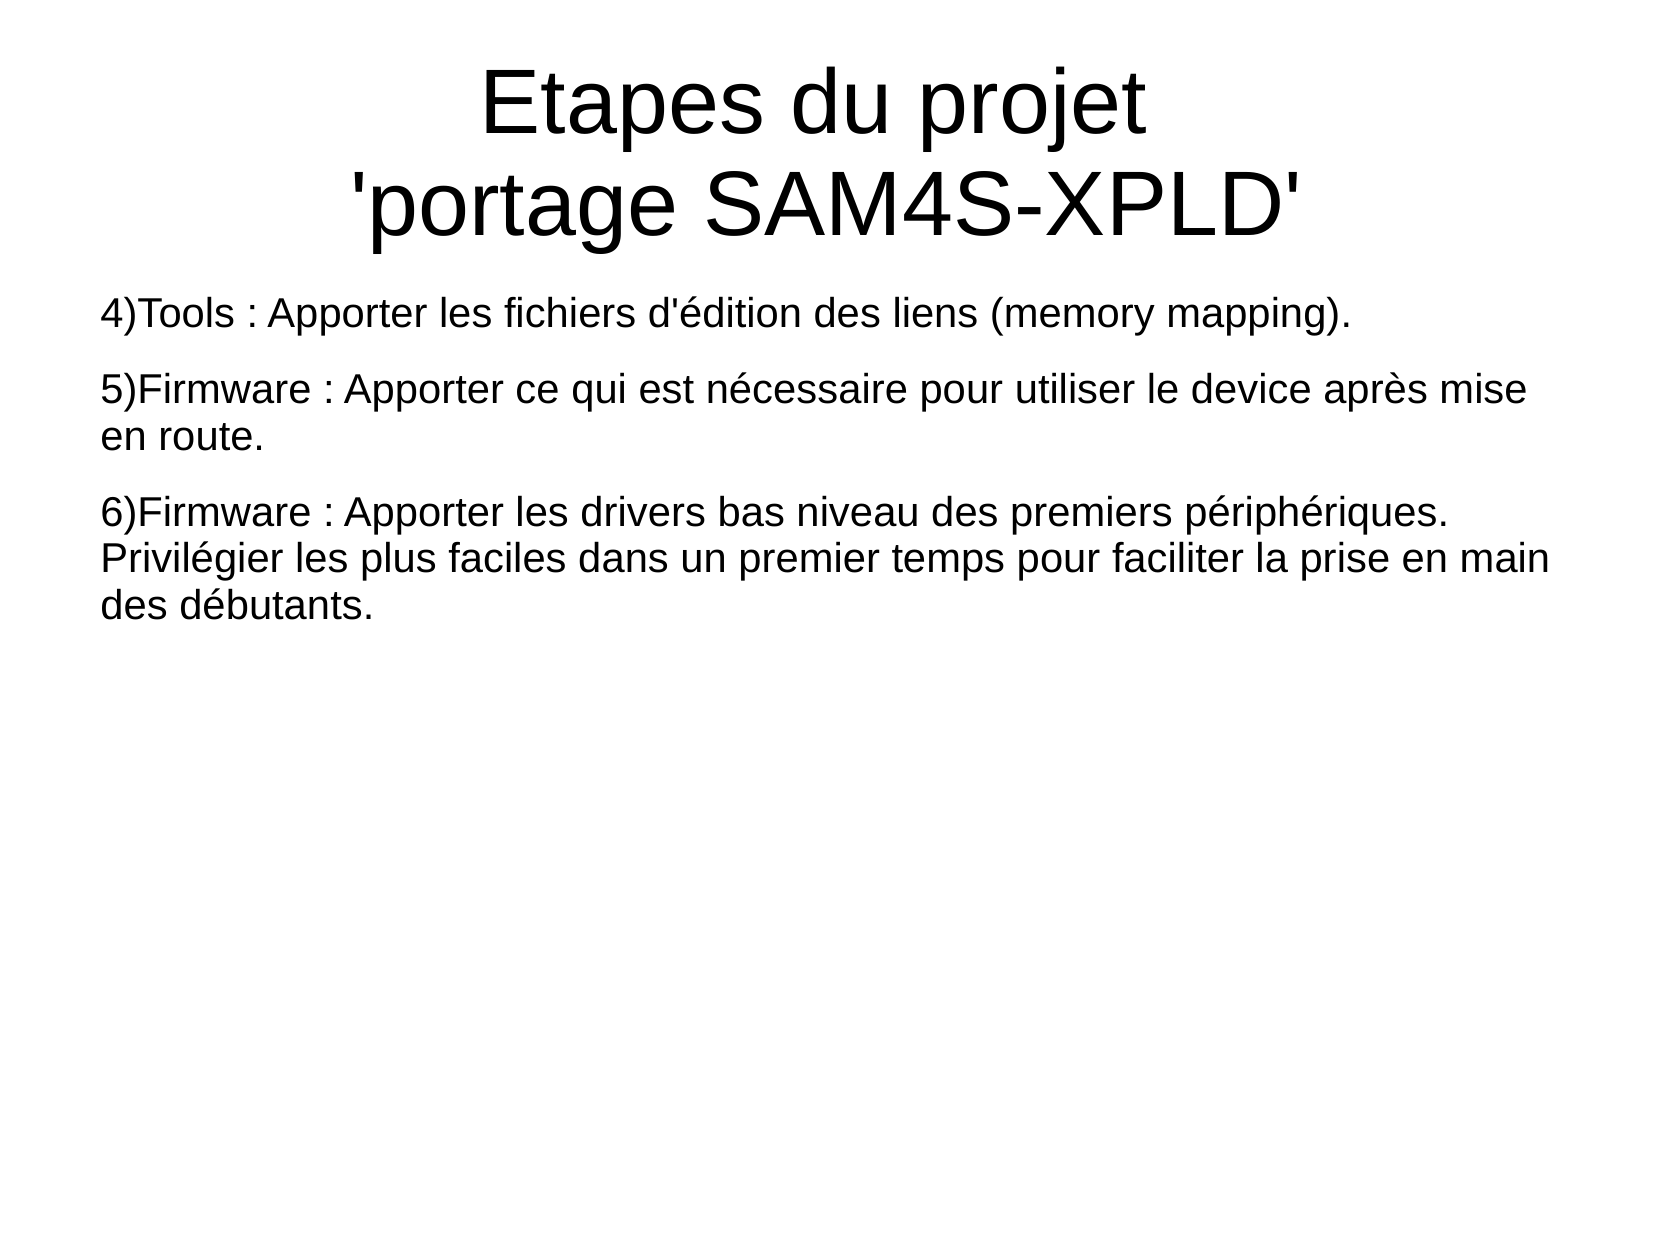

# Etapes du projet 'portage SAM4S-XPLD'
Tools : Apporter les fichiers d'édition des liens (memory mapping).
Firmware : Apporter ce qui est nécessaire pour utiliser le device après mise en route.
Firmware : Apporter les drivers bas niveau des premiers périphériques. Privilégier les plus faciles dans un premier temps pour faciliter la prise en main des débutants.